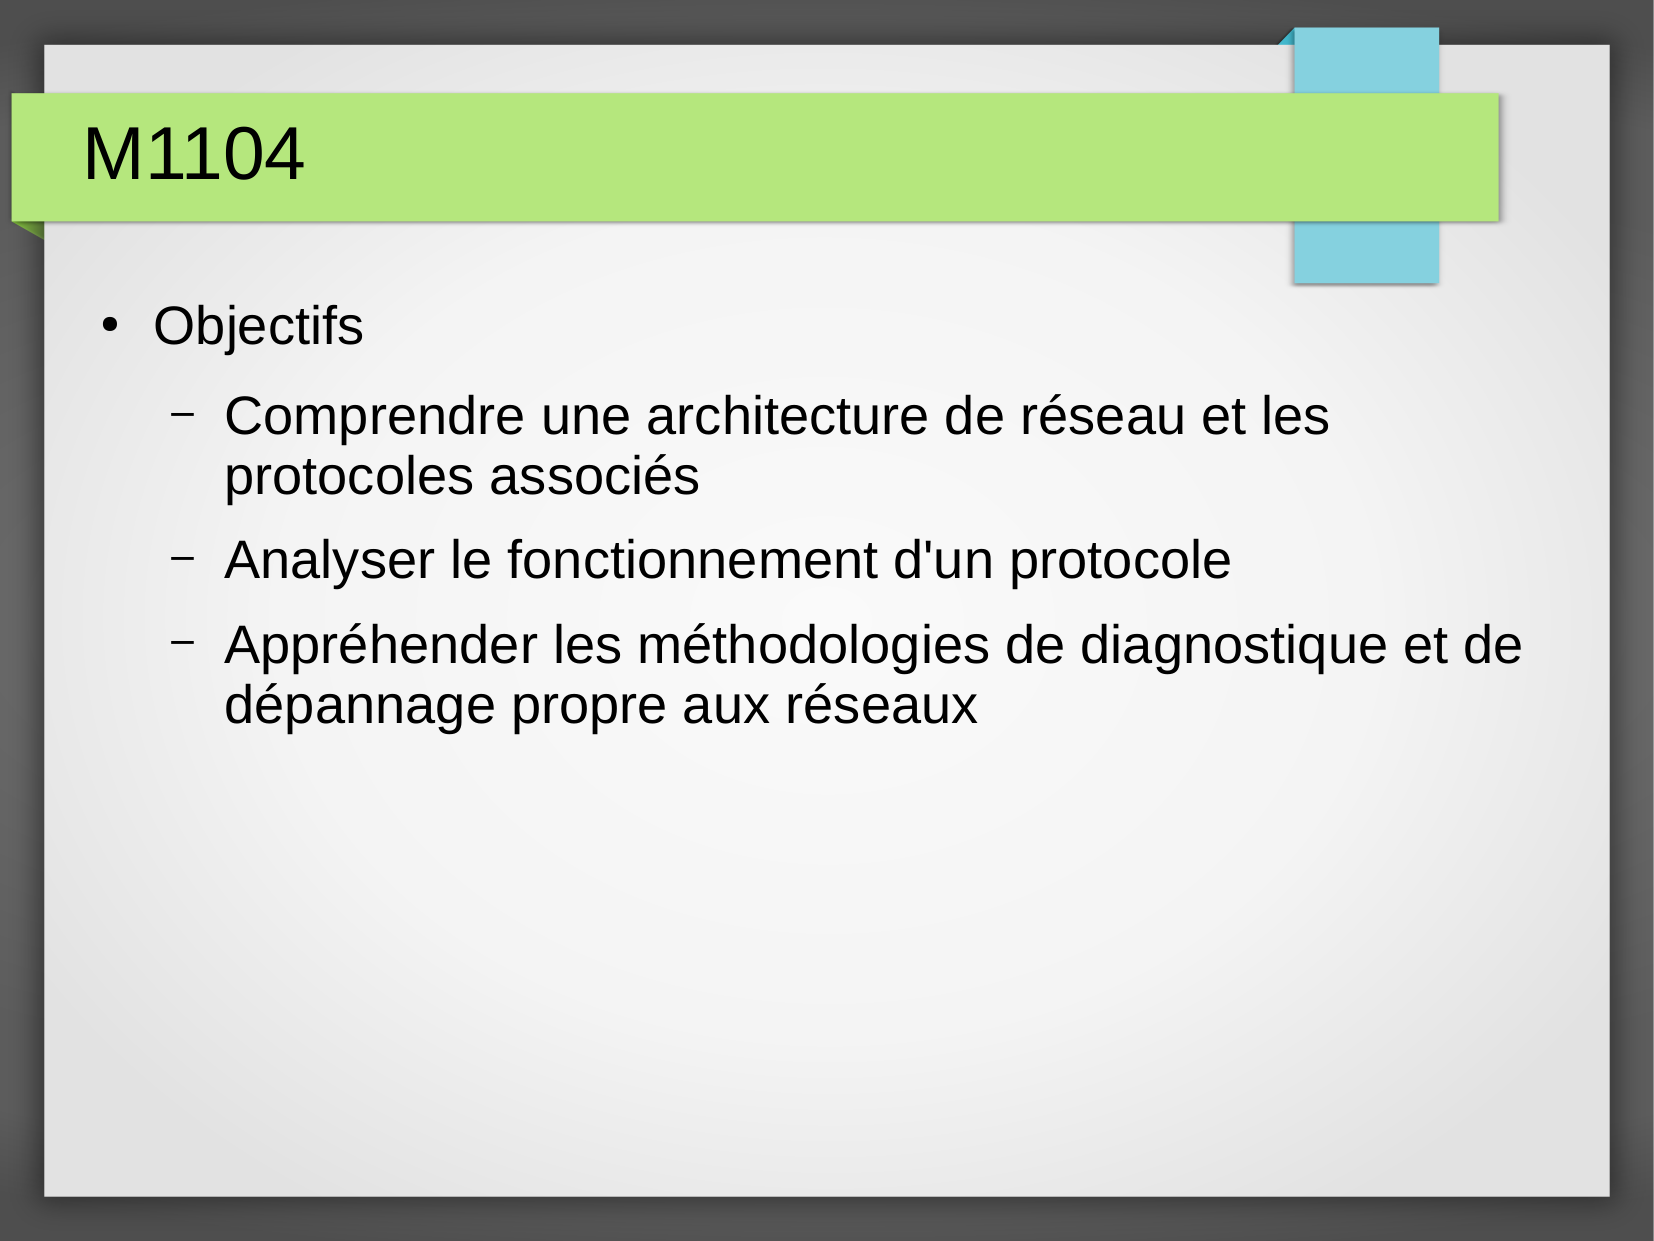

# M1104
Objectifs
Comprendre une architecture de réseau et les protocoles associés
Analyser le fonctionnement d'un protocole
Appréhender les méthodologies de diagnostique et de dépannage propre aux réseaux